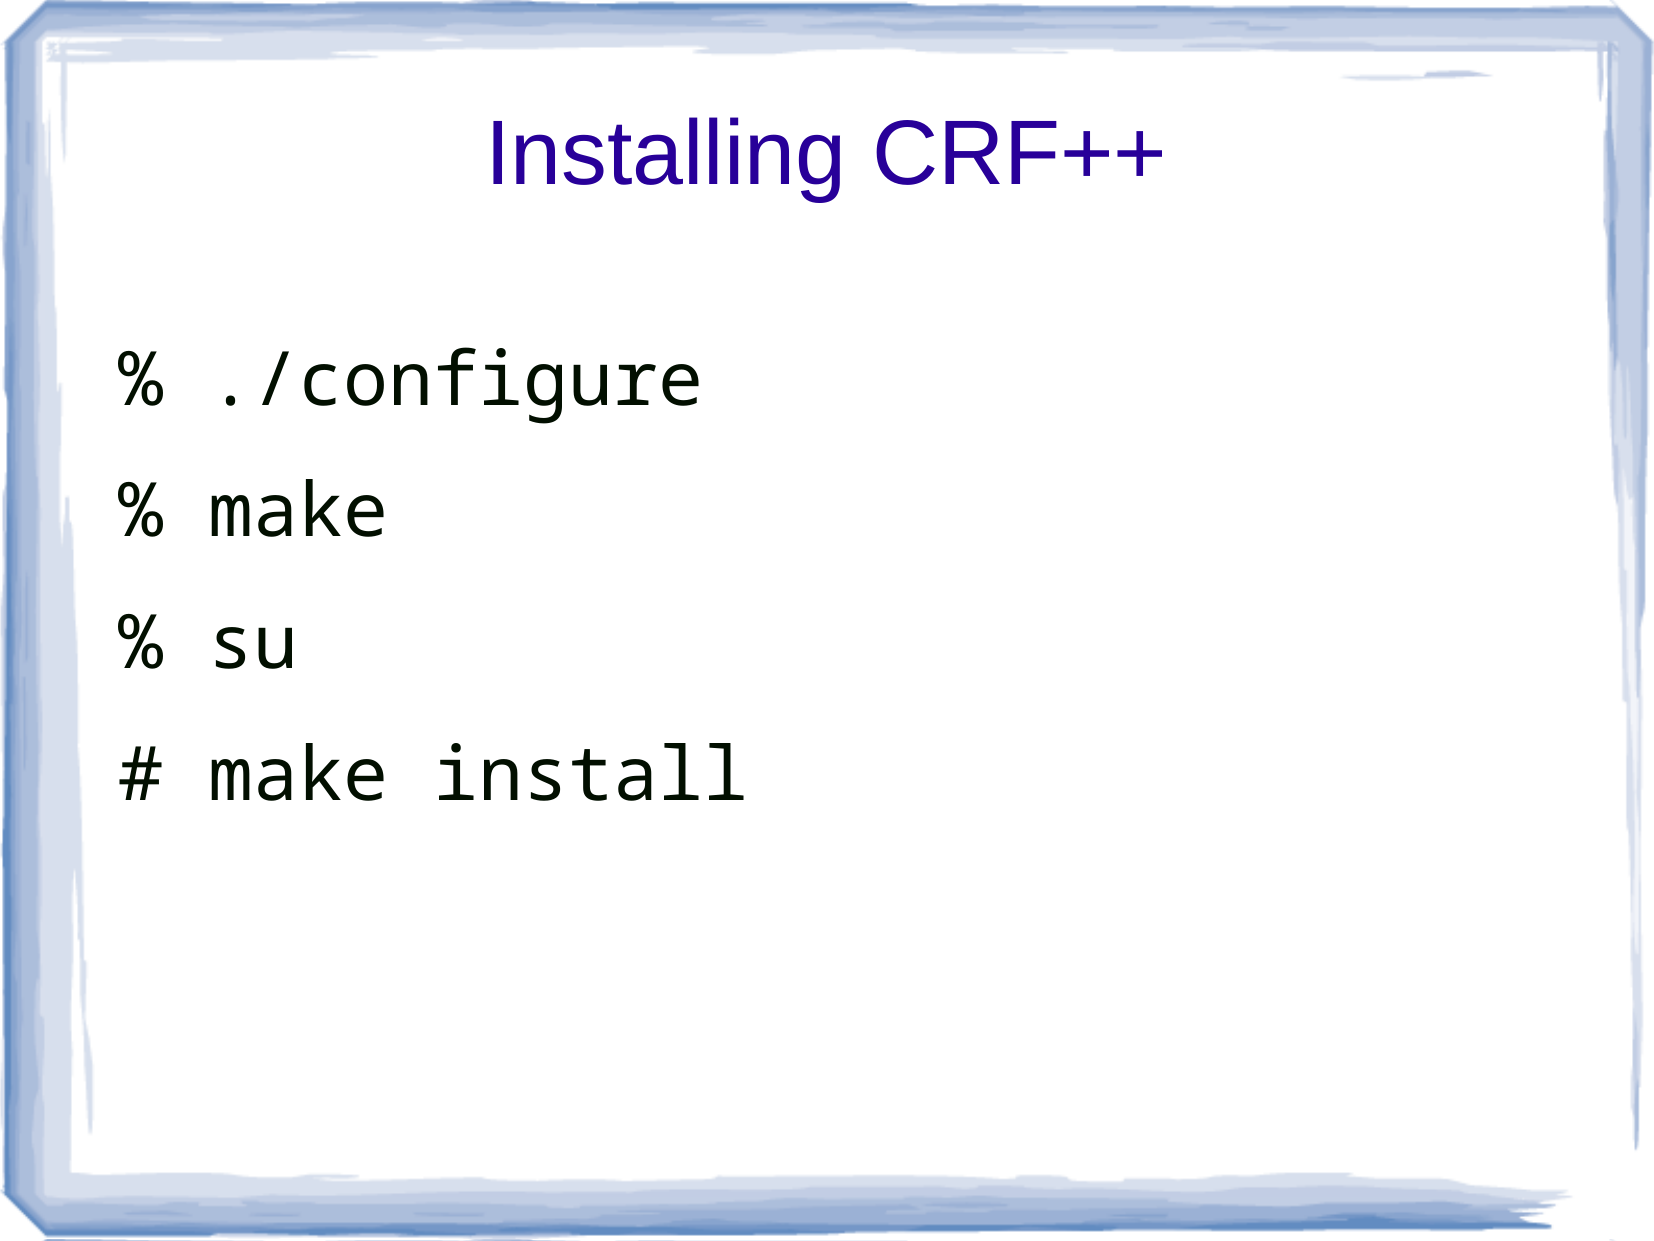

# Installing CRF++
% ./configure
% make
% su
# make install